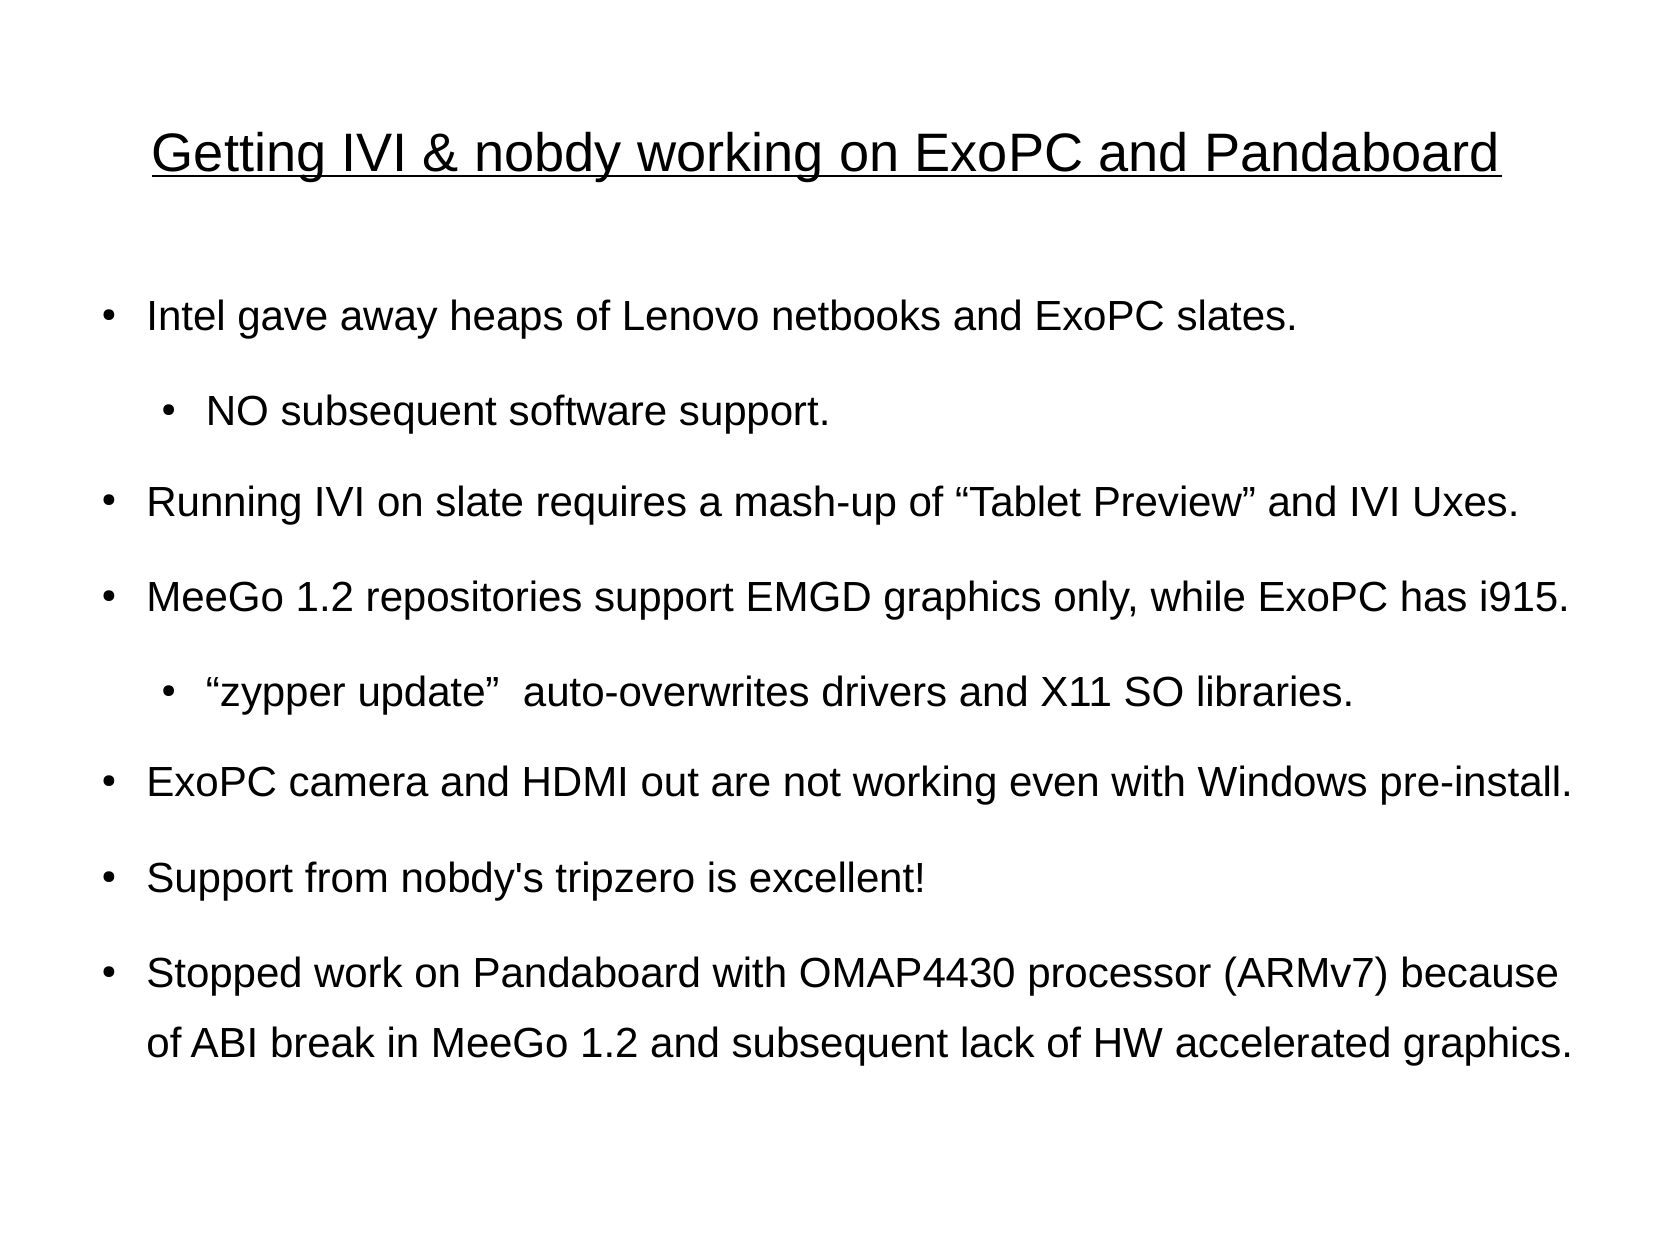

# Getting IVI & nobdy working on ExoPC and Pandaboard
Intel gave away heaps of Lenovo netbooks and ExoPC slates.
NO subsequent software support.
Running IVI on slate requires a mash-up of “Tablet Preview” and IVI Uxes.
MeeGo 1.2 repositories support EMGD graphics only, while ExoPC has i915.
“zypper update” auto-overwrites drivers and X11 SO libraries.
ExoPC camera and HDMI out are not working even with Windows pre-install.
Support from nobdy's tripzero is excellent!
Stopped work on Pandaboard with OMAP4430 processor (ARMv7) because of ABI break in MeeGo 1.2 and subsequent lack of HW accelerated graphics.